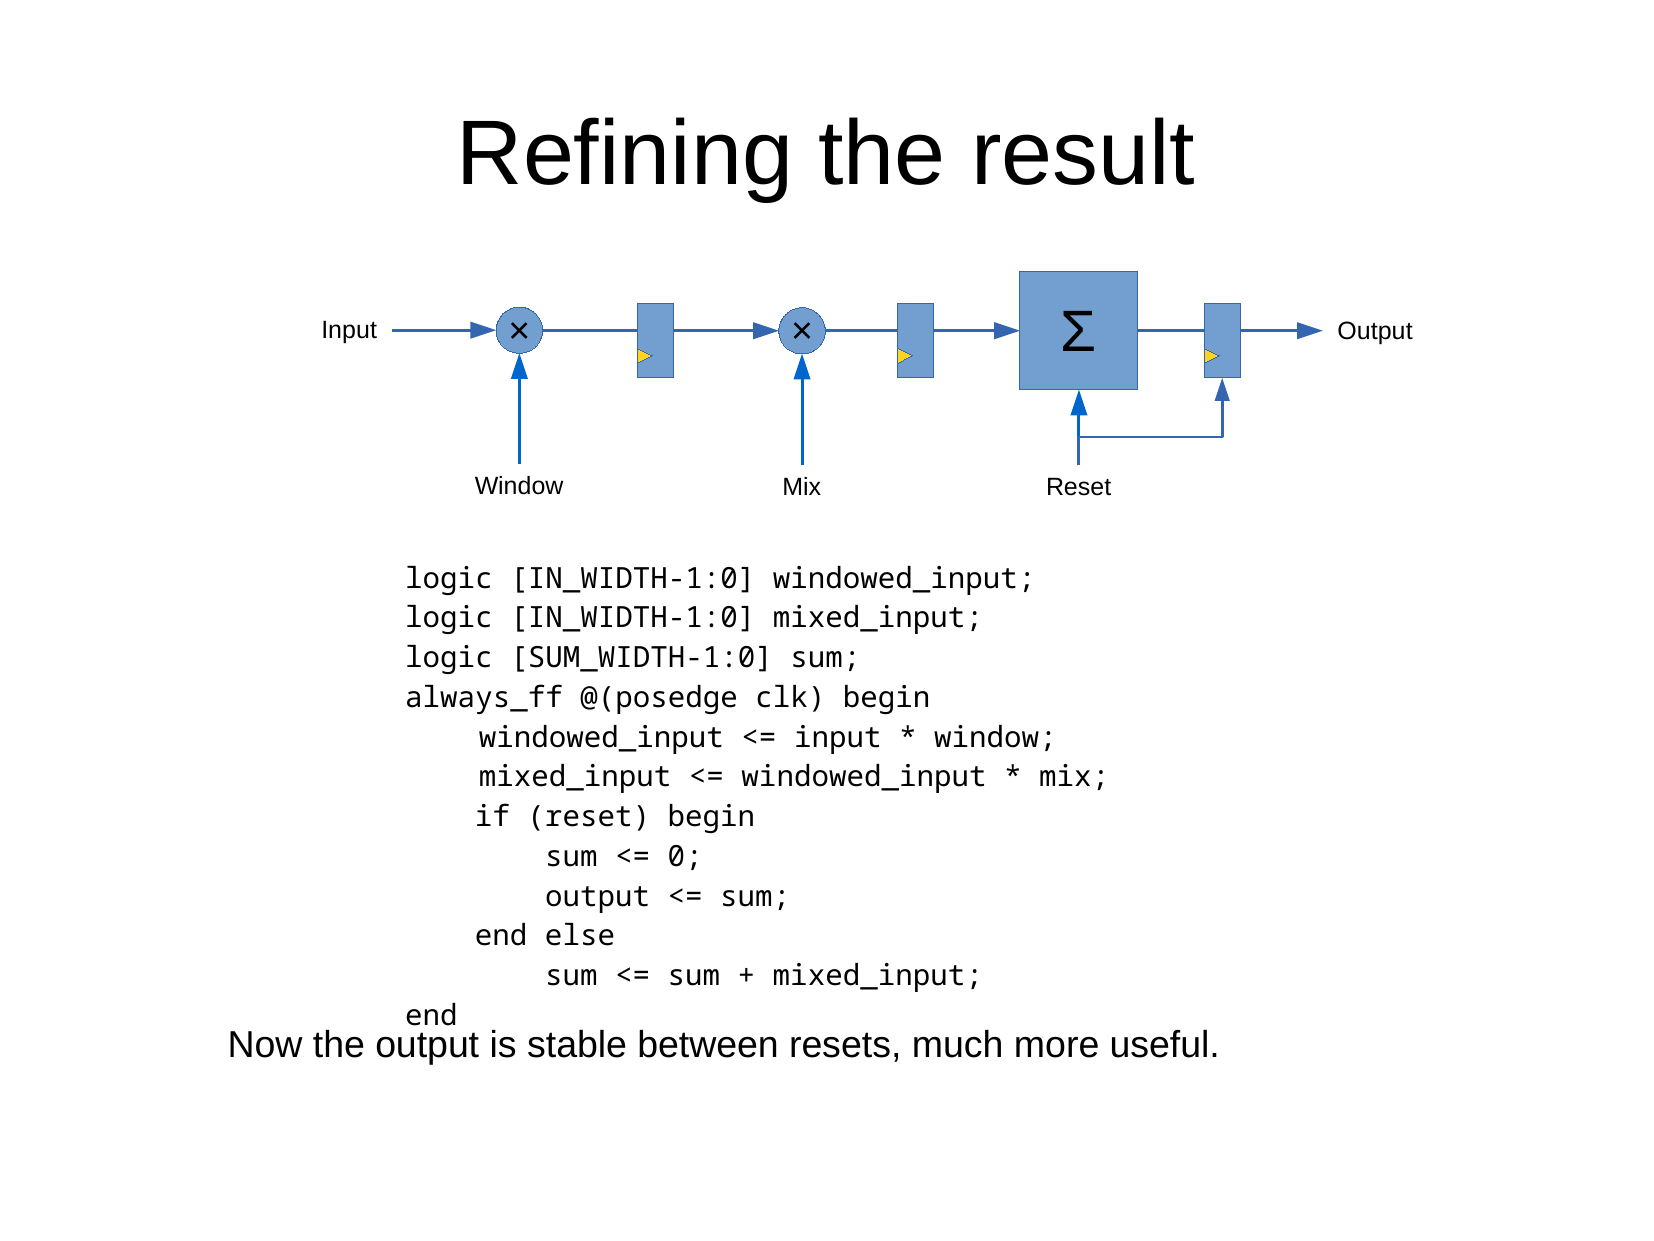

# Refining the result
Σ
×
×
Input
Output
Window
Mix
Reset
logic [IN_WIDTH-1:0] windowed_input;
logic [IN_WIDTH-1:0] mixed_input;
logic [SUM_WIDTH-1:0] sum;
always_ff @(posedge clk) begin
	windowed_input <= input * window;
	mixed_input <= windowed_input * mix;
 if (reset) begin
 sum <= 0;
 output <= sum;
 end else
 sum <= sum + mixed_input;
end
Now the output is stable between resets, much more useful.